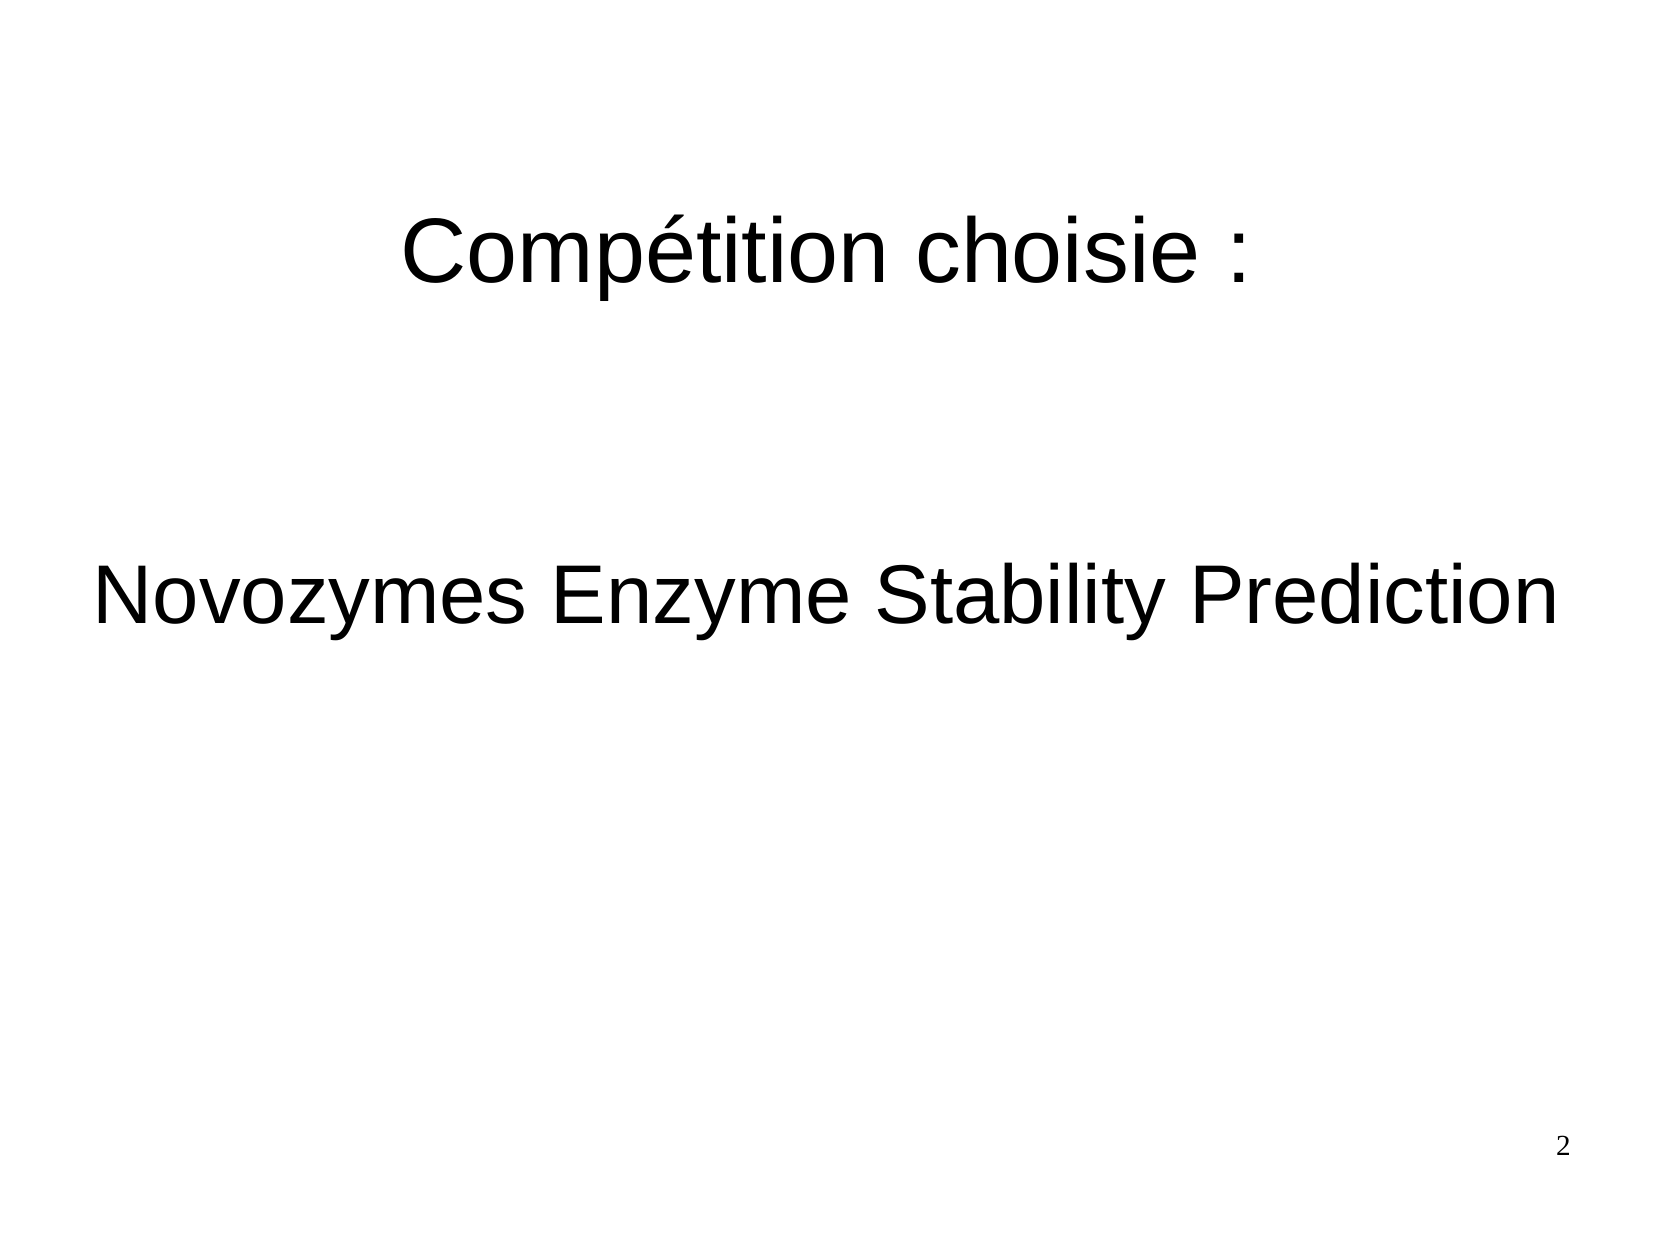

Compétition choisie :
# Novozymes Enzyme Stability Prediction
2